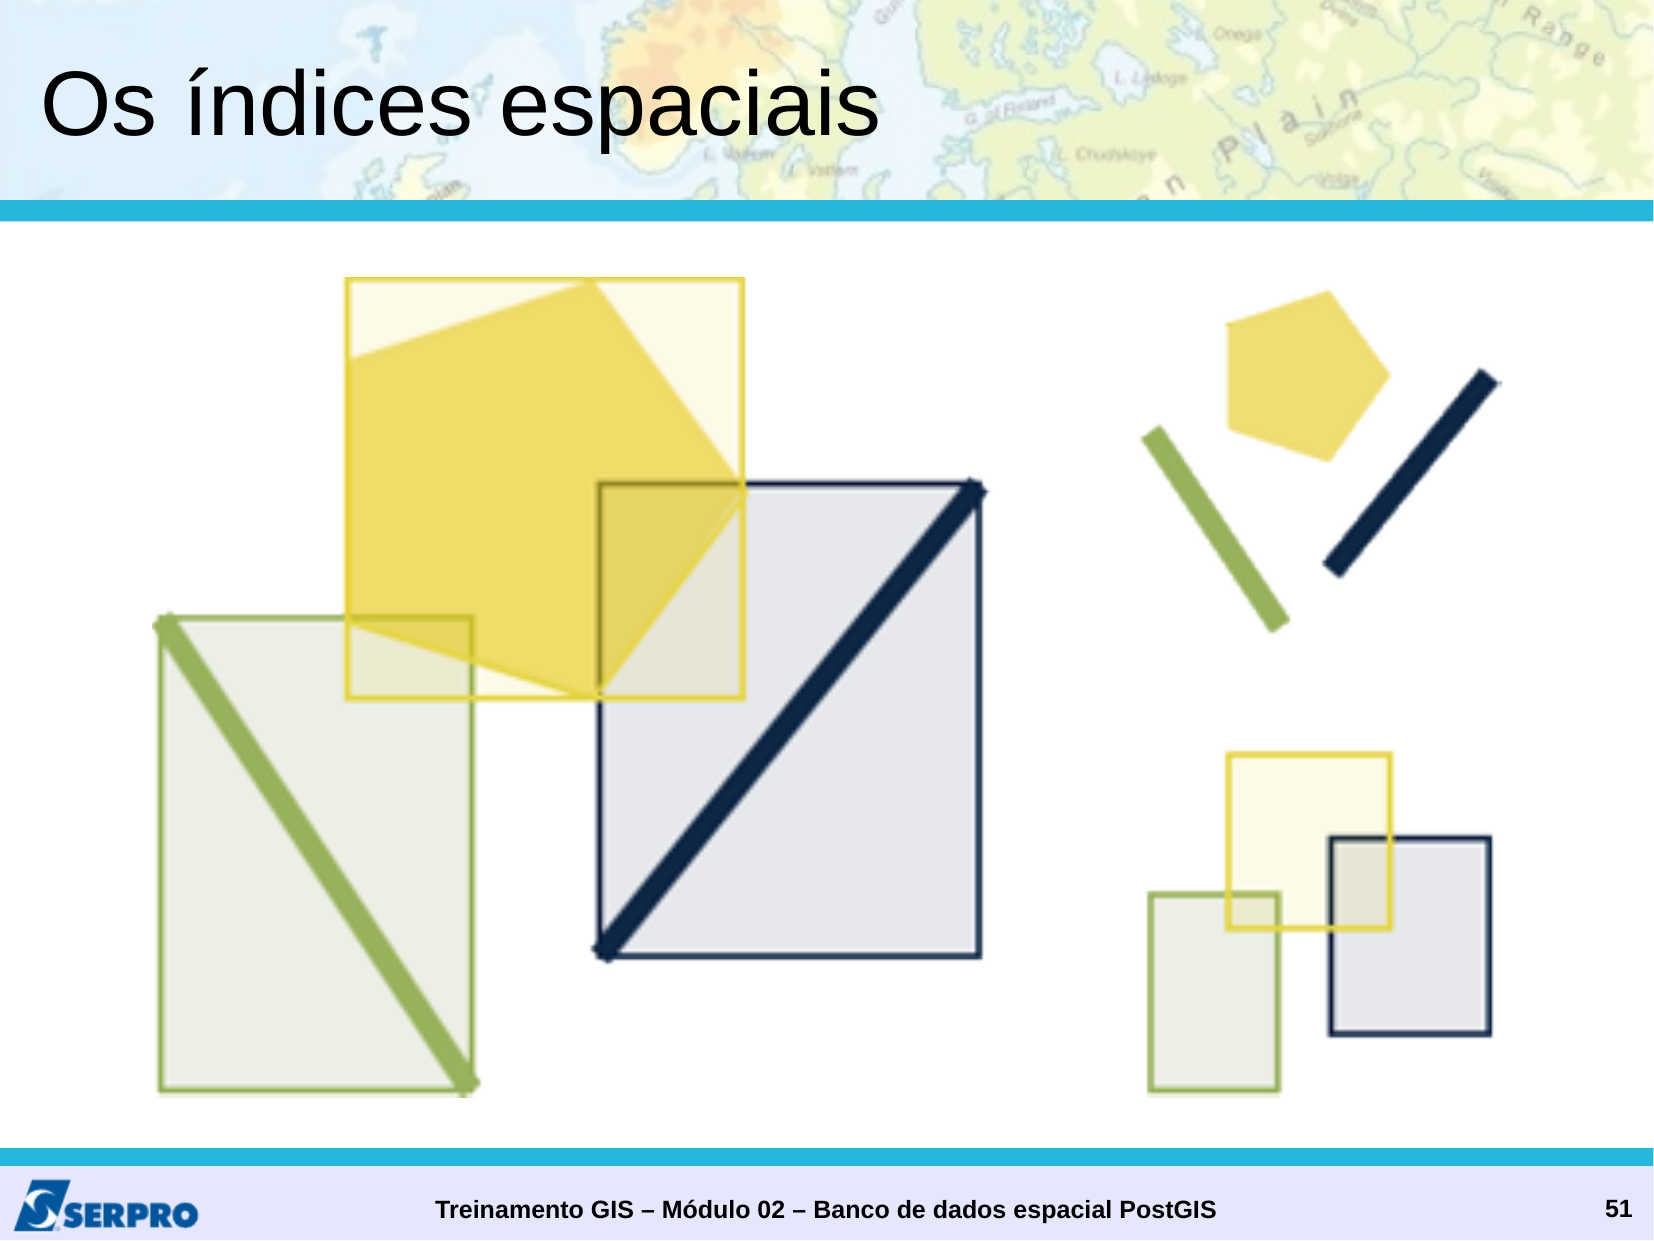

# Os índices espaciais
51
Treinamento GIS – Módulo 02 – Banco de dados espacial PostGIS